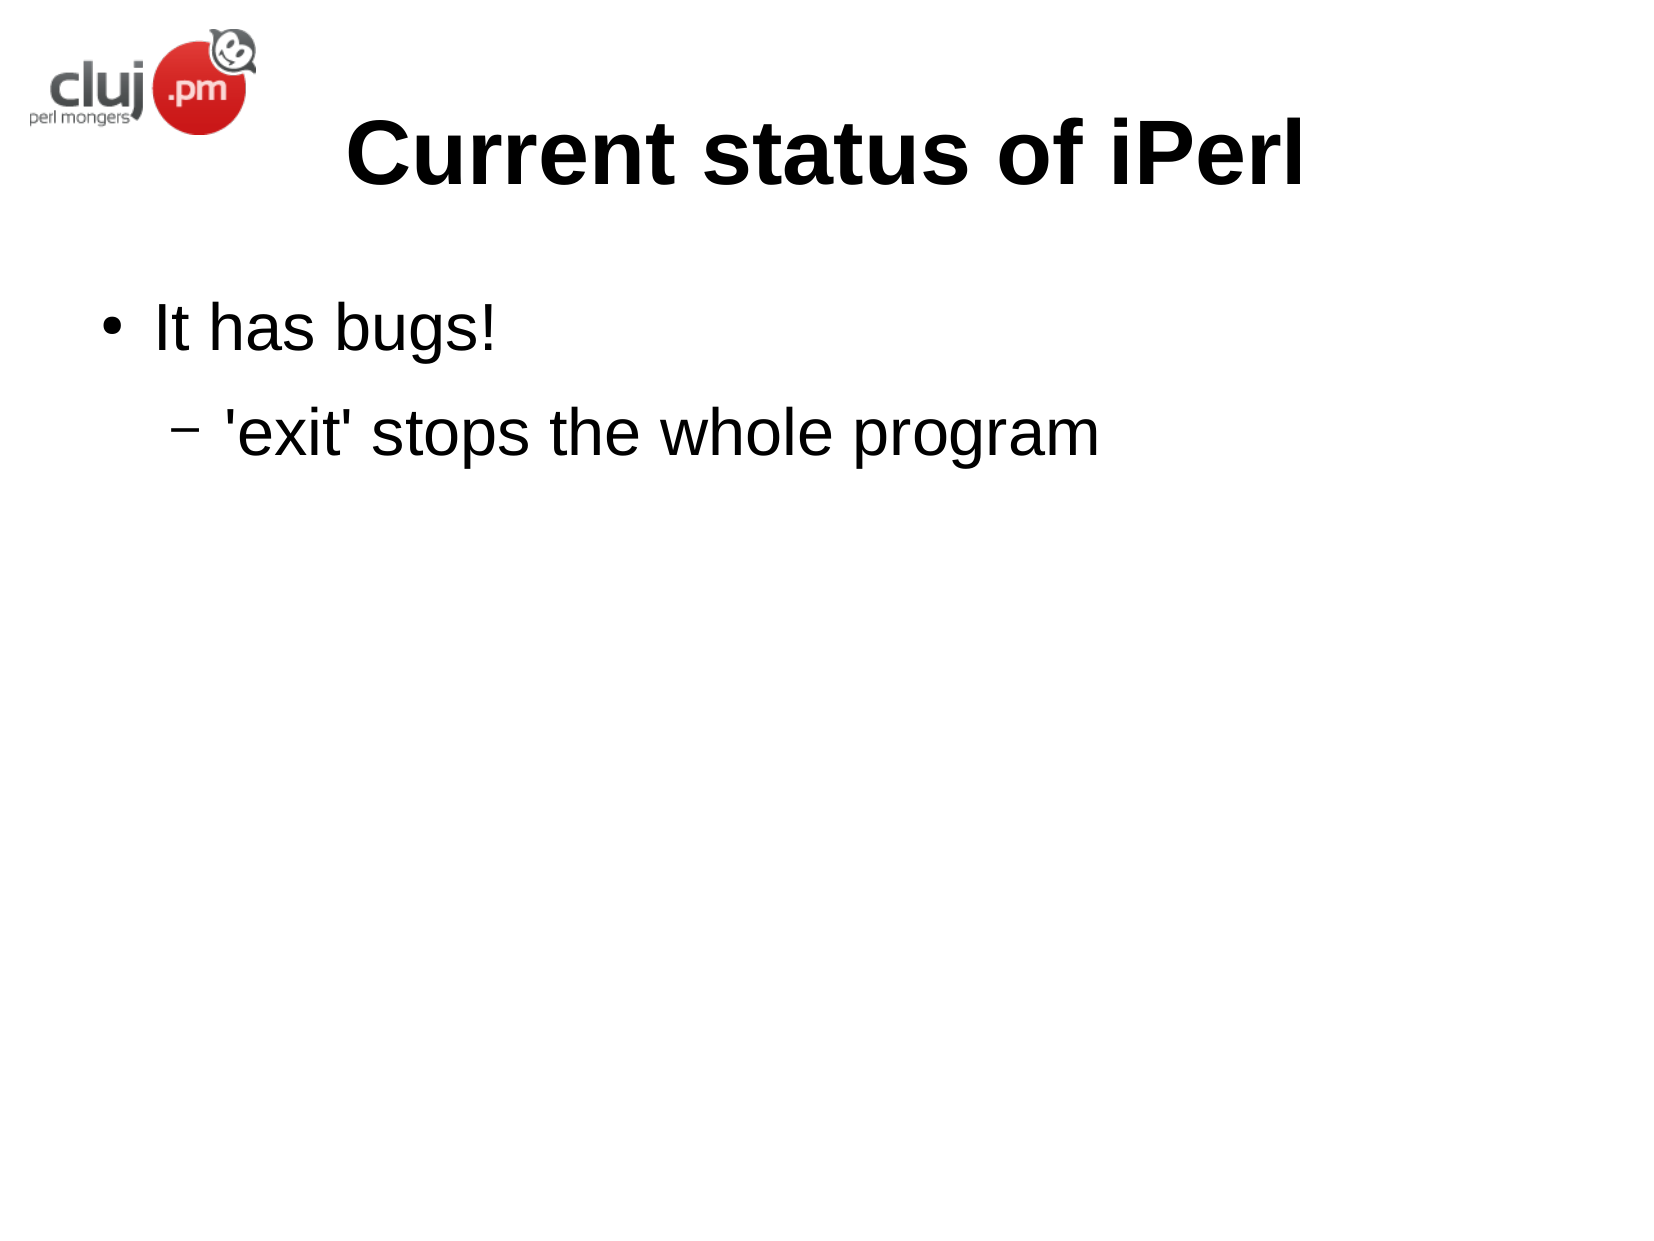

# Current status of iPerl
It has bugs!
'exit' stops the whole program